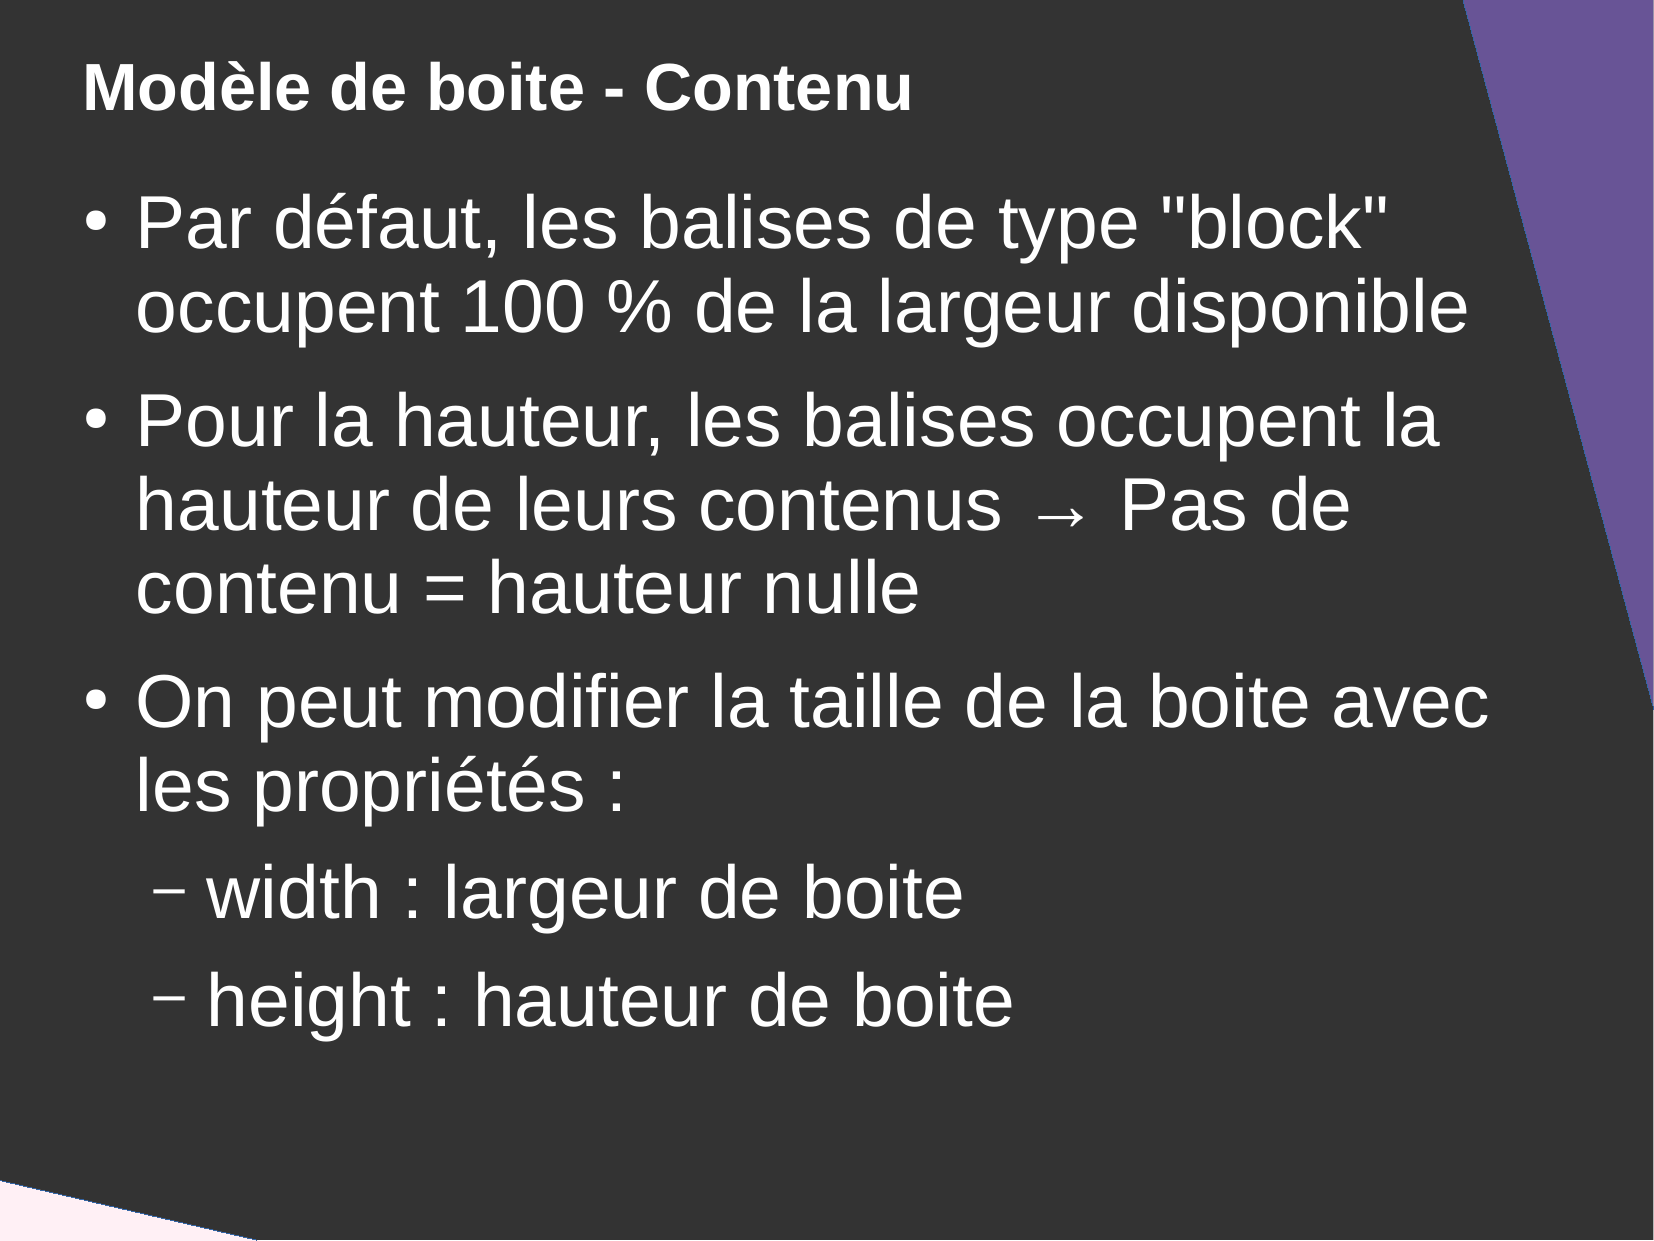

# Modèle de boite - Contenu
Par défaut, les balises de type "block" occupent 100 % de la largeur disponible
Pour la hauteur, les balises occupent la hauteur de leurs contenus → Pas de contenu = hauteur nulle
On peut modifier la taille de la boite avec les propriétés :
width : largeur de boite
height : hauteur de boite